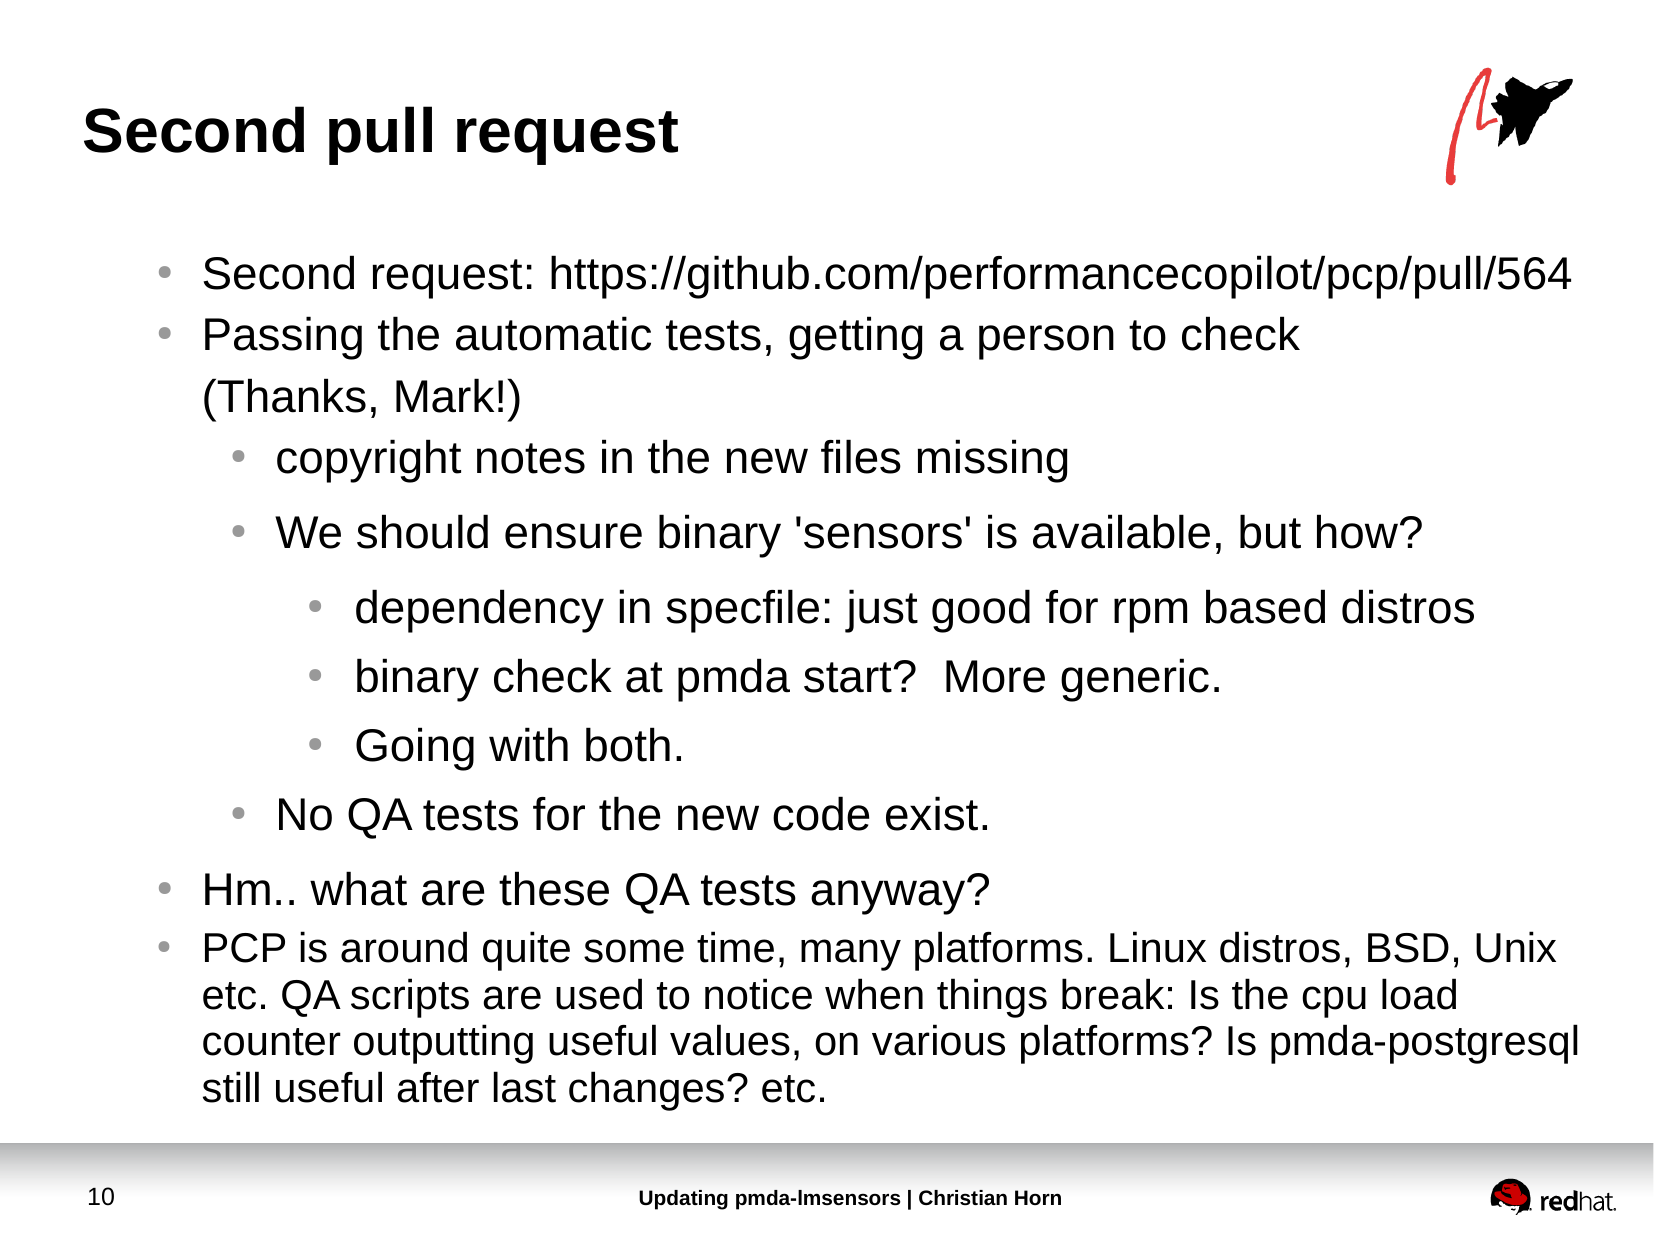

# Second pull request
Second request: https://github.com/performancecopilot/pcp/pull/564
Passing the automatic tests, getting a person to check
(Thanks, Mark!)
copyright notes in the new files missing
We should ensure binary 'sensors' is available, but how?
dependency in specfile: just good for rpm based distros
binary check at pmda start? More generic.
Going with both.
No QA tests for the new code exist.
Hm.. what are these QA tests anyway?
PCP is around quite some time, many platforms. Linux distros, BSD, Unix etc. QA scripts are used to notice when things break: Is the cpu load counter outputting useful values, on various platforms? Is pmda-postgresql still useful after last changes? etc.